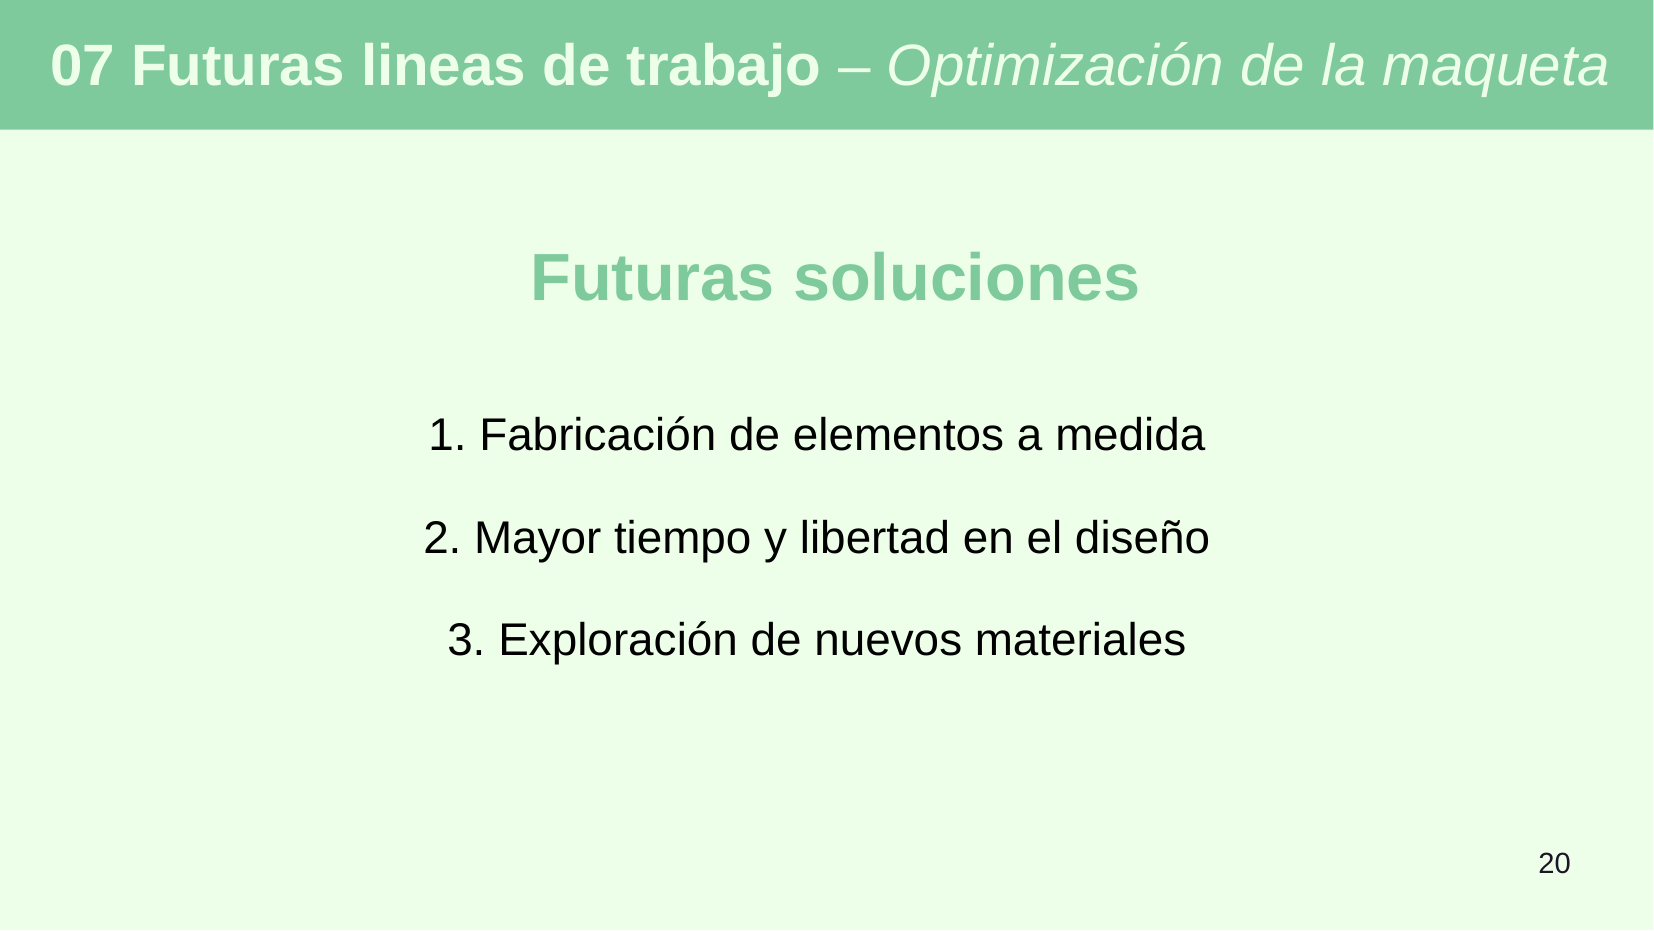

# 07 Futuras lineas de trabajo – Optimización de la maqueta
Futuras soluciones
 Fabricación de elementos a medida
 Mayor tiempo y libertad en el diseño
 Exploración de nuevos materiales
20